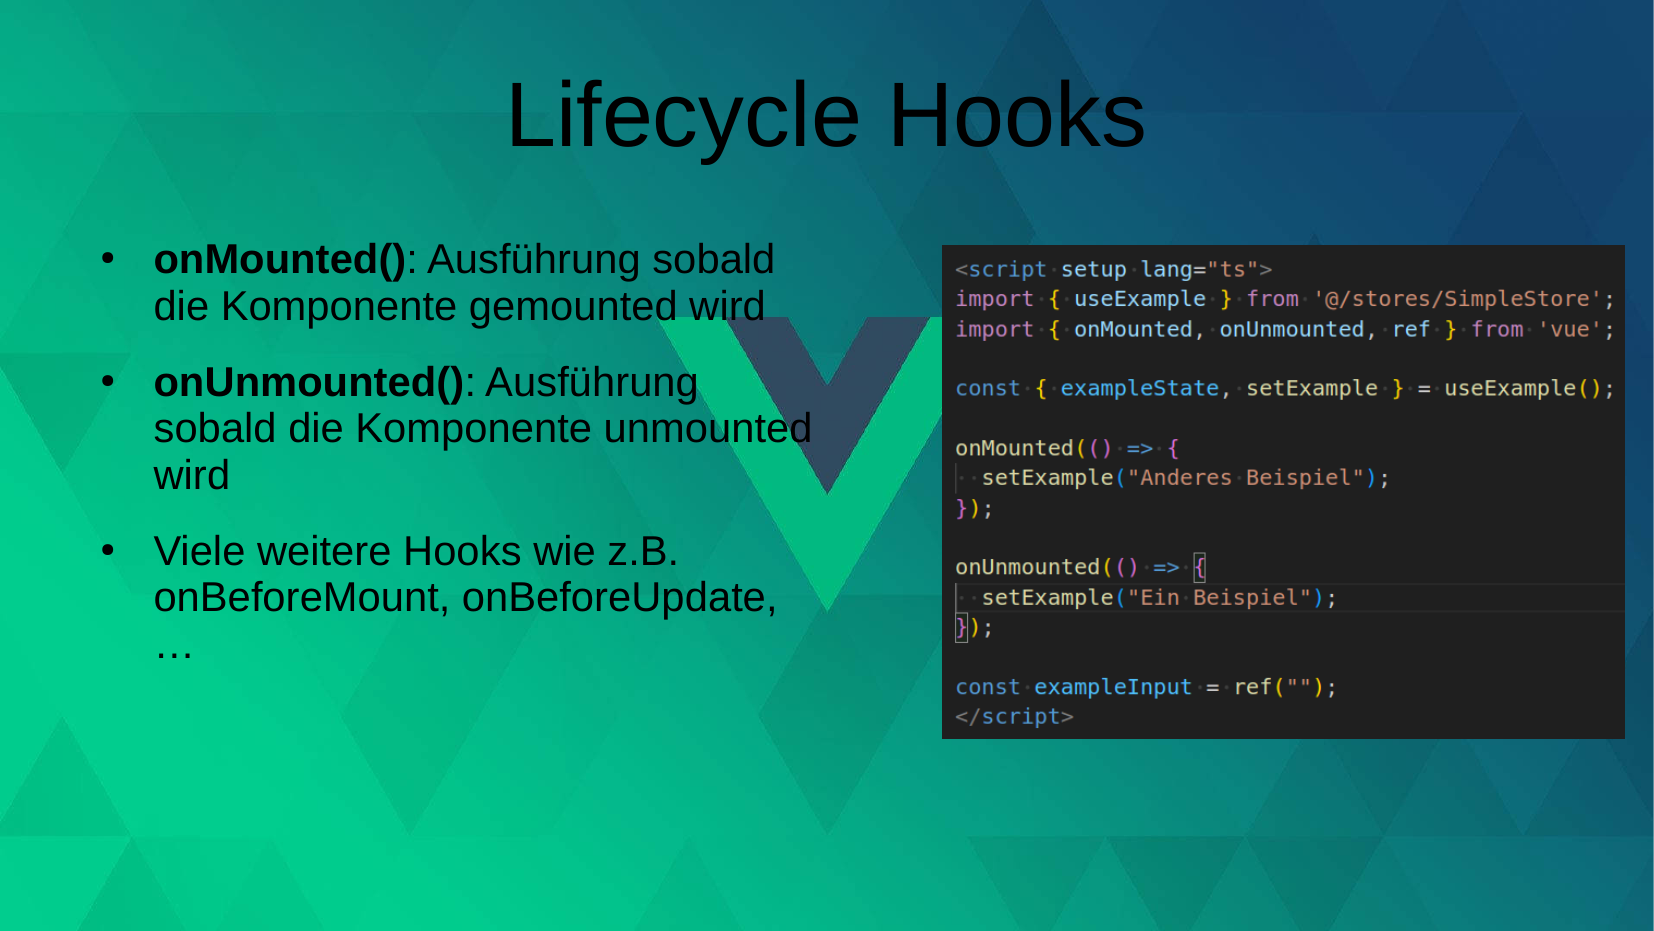

# Lifecycle Hooks
onMounted(): Ausführung sobald die Komponente gemounted wird
onUnmounted(): Ausführung sobald die Komponente unmounted wird
Viele weitere Hooks wie z.B. onBeforeMount, onBeforeUpdate, …